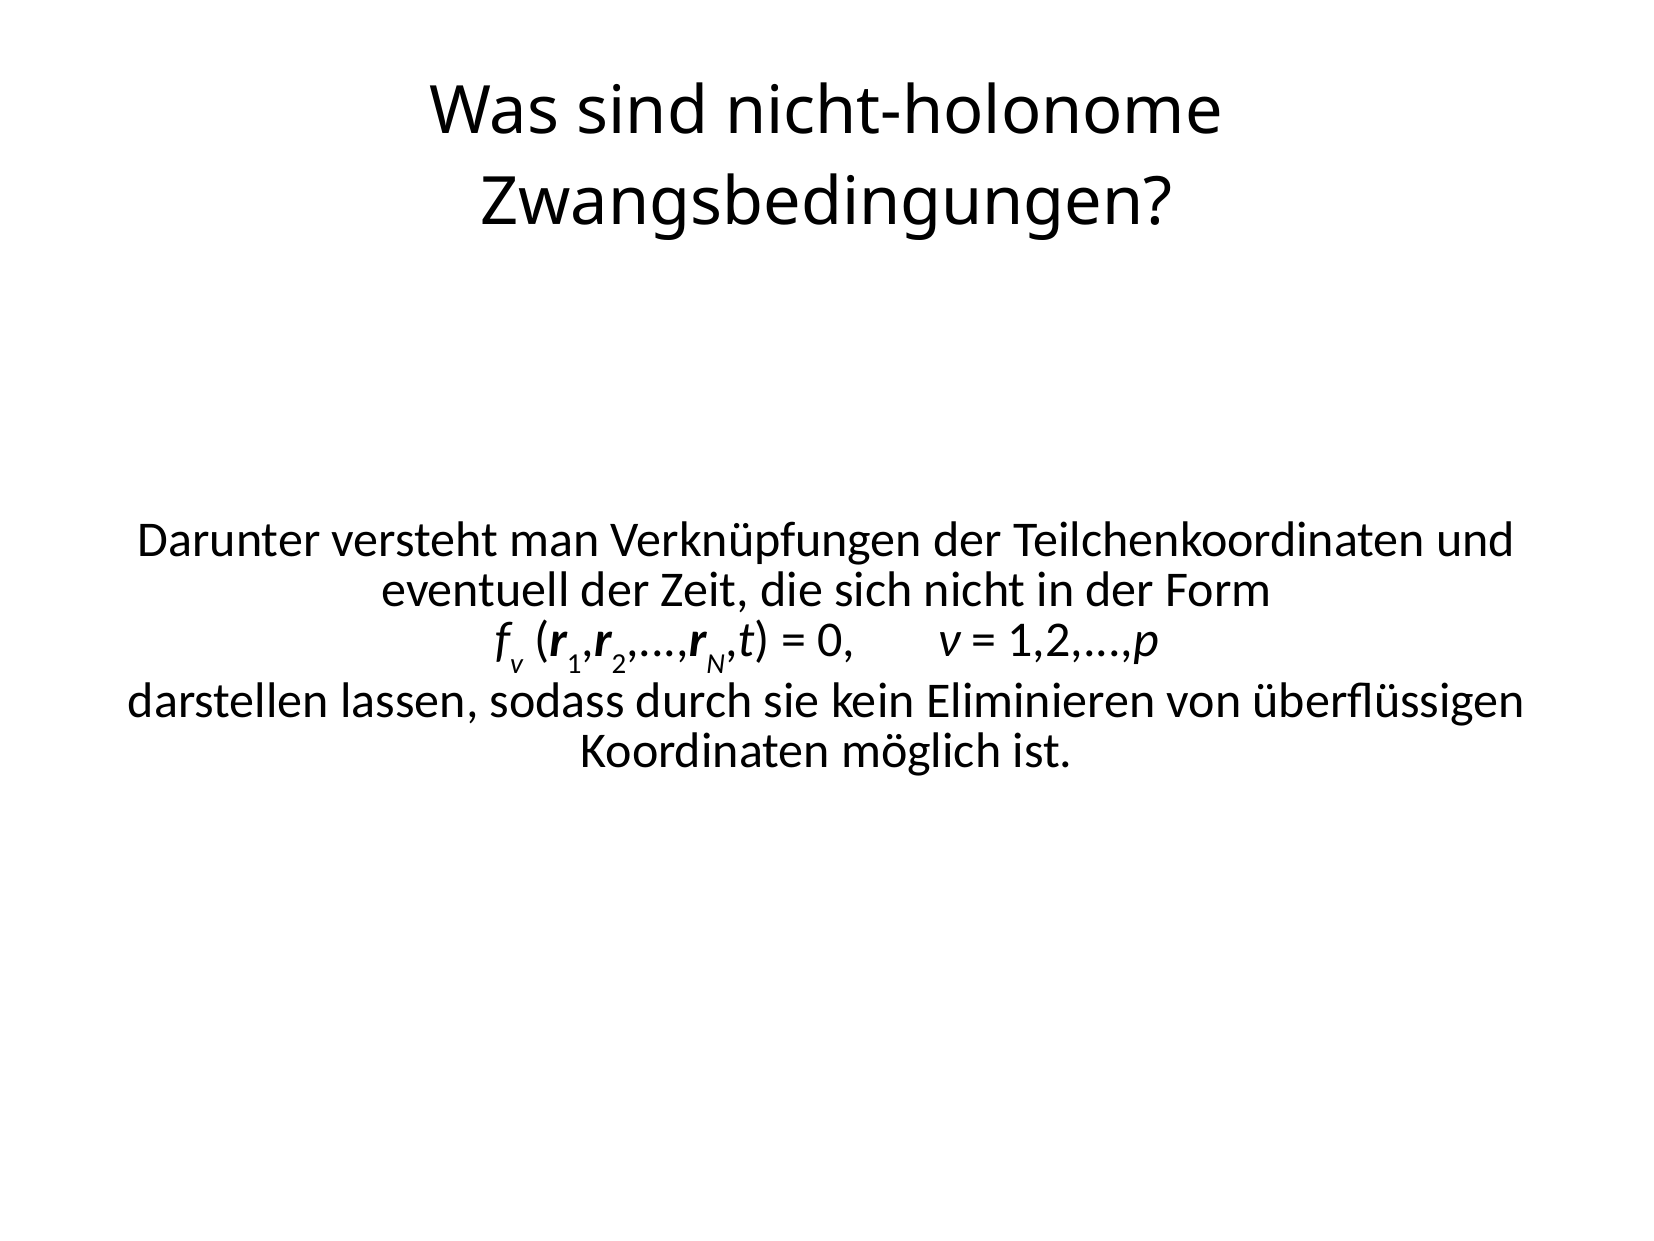

# Was sind nicht-holonome Zwangsbedingungen?
Darunter versteht man Verknüpfungen der Teilchenkoordinaten und eventuell der Zeit, die sich nicht in der Form
fv (r1,r2,...,rN,t) = 0,		ν = 1,2,...,p
darstellen lassen, sodass durch sie kein Eliminieren von überflüssigen Koordinaten möglich ist.